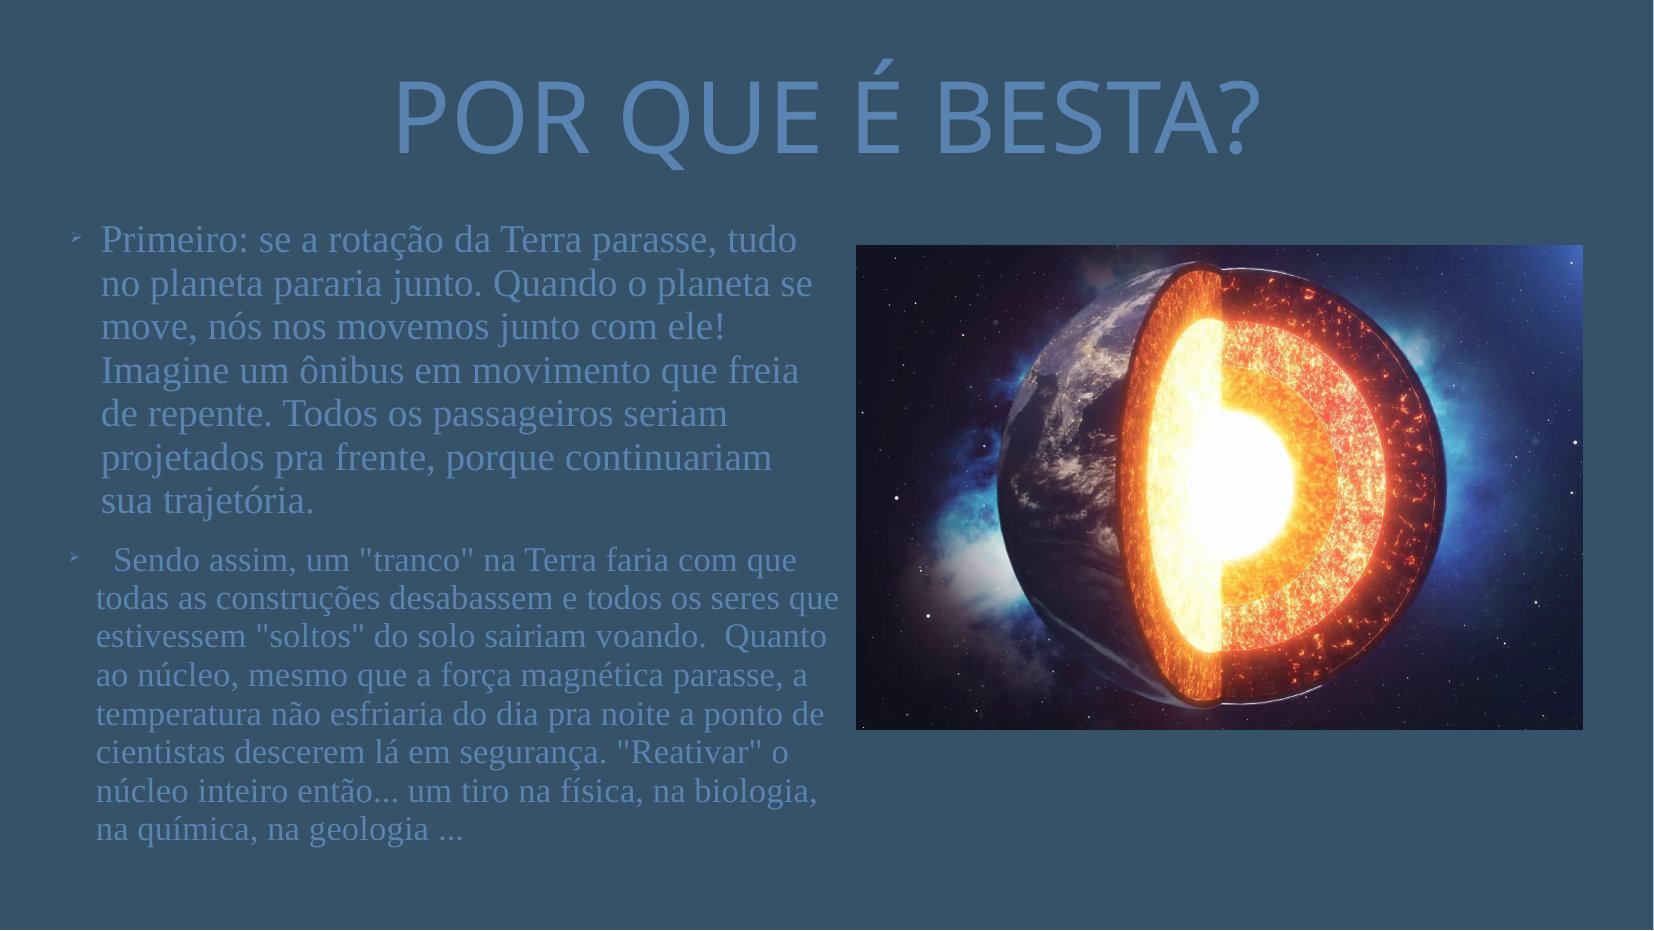

POR QUE É BESTA?
# Primeiro: se a rotação da Terra parasse, tudo no planeta pararia junto. Quando o planeta se move, nós nos movemos junto com ele! Imagine um ônibus em movimento que freia de repente. Todos os passageiros seriam projetados pra frente, porque continuariam sua trajetória.
 Sendo assim, um "tranco" na Terra faria com que todas as construções desabassem e todos os seres que estivessem "soltos" do solo sairiam voando. Quanto ao núcleo, mesmo que a força magnética parasse, a temperatura não esfriaria do dia pra noite a ponto de cientistas descerem lá em segurança. "Reativar" o núcleo inteiro então... um tiro na física, na biologia, na química, na geologia ...